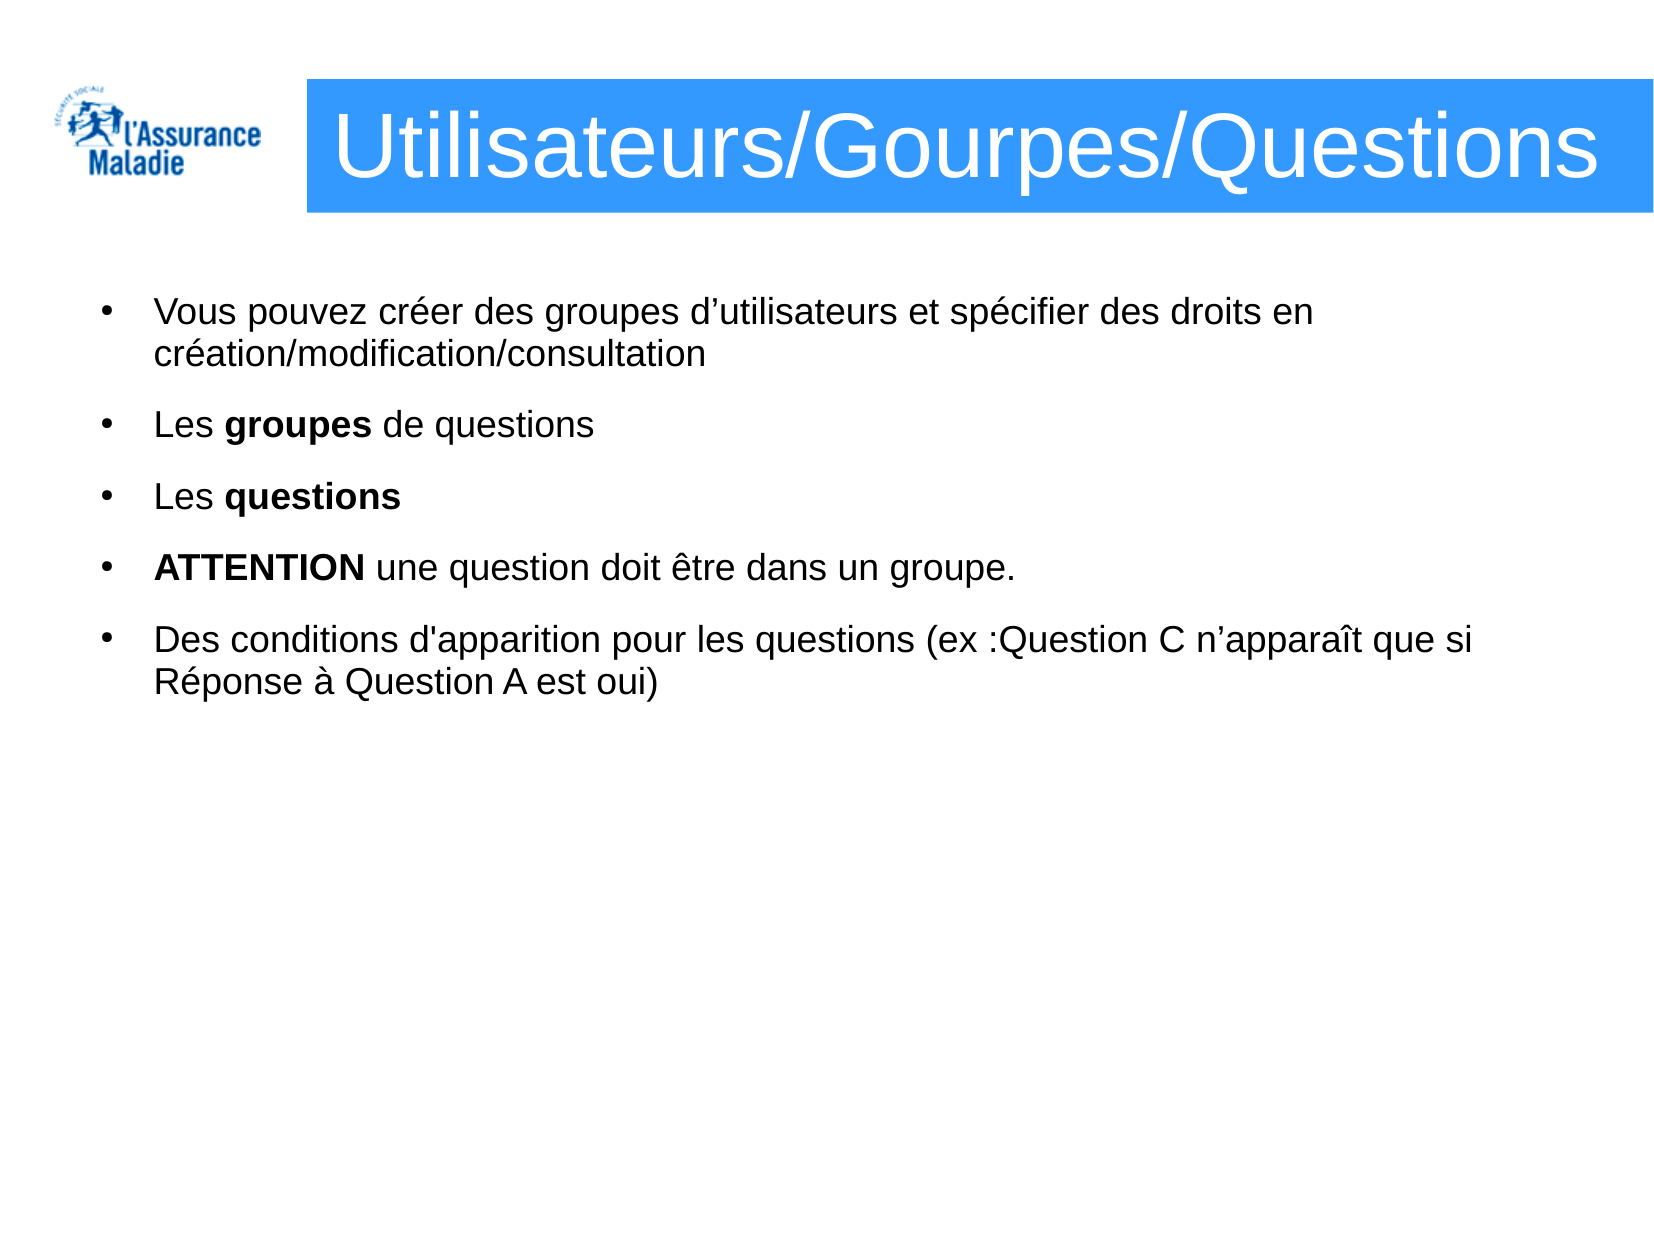

Utilisateurs/Gourpes/Questions
# Vous pouvez créer des groupes d’utilisateurs et spécifier des droits en création/modification/consultation
Les groupes de questions
Les questions
ATTENTION une question doit être dans un groupe.
Des conditions d'apparition pour les questions (ex :Question C n’apparaît que si Réponse à Question A est oui)